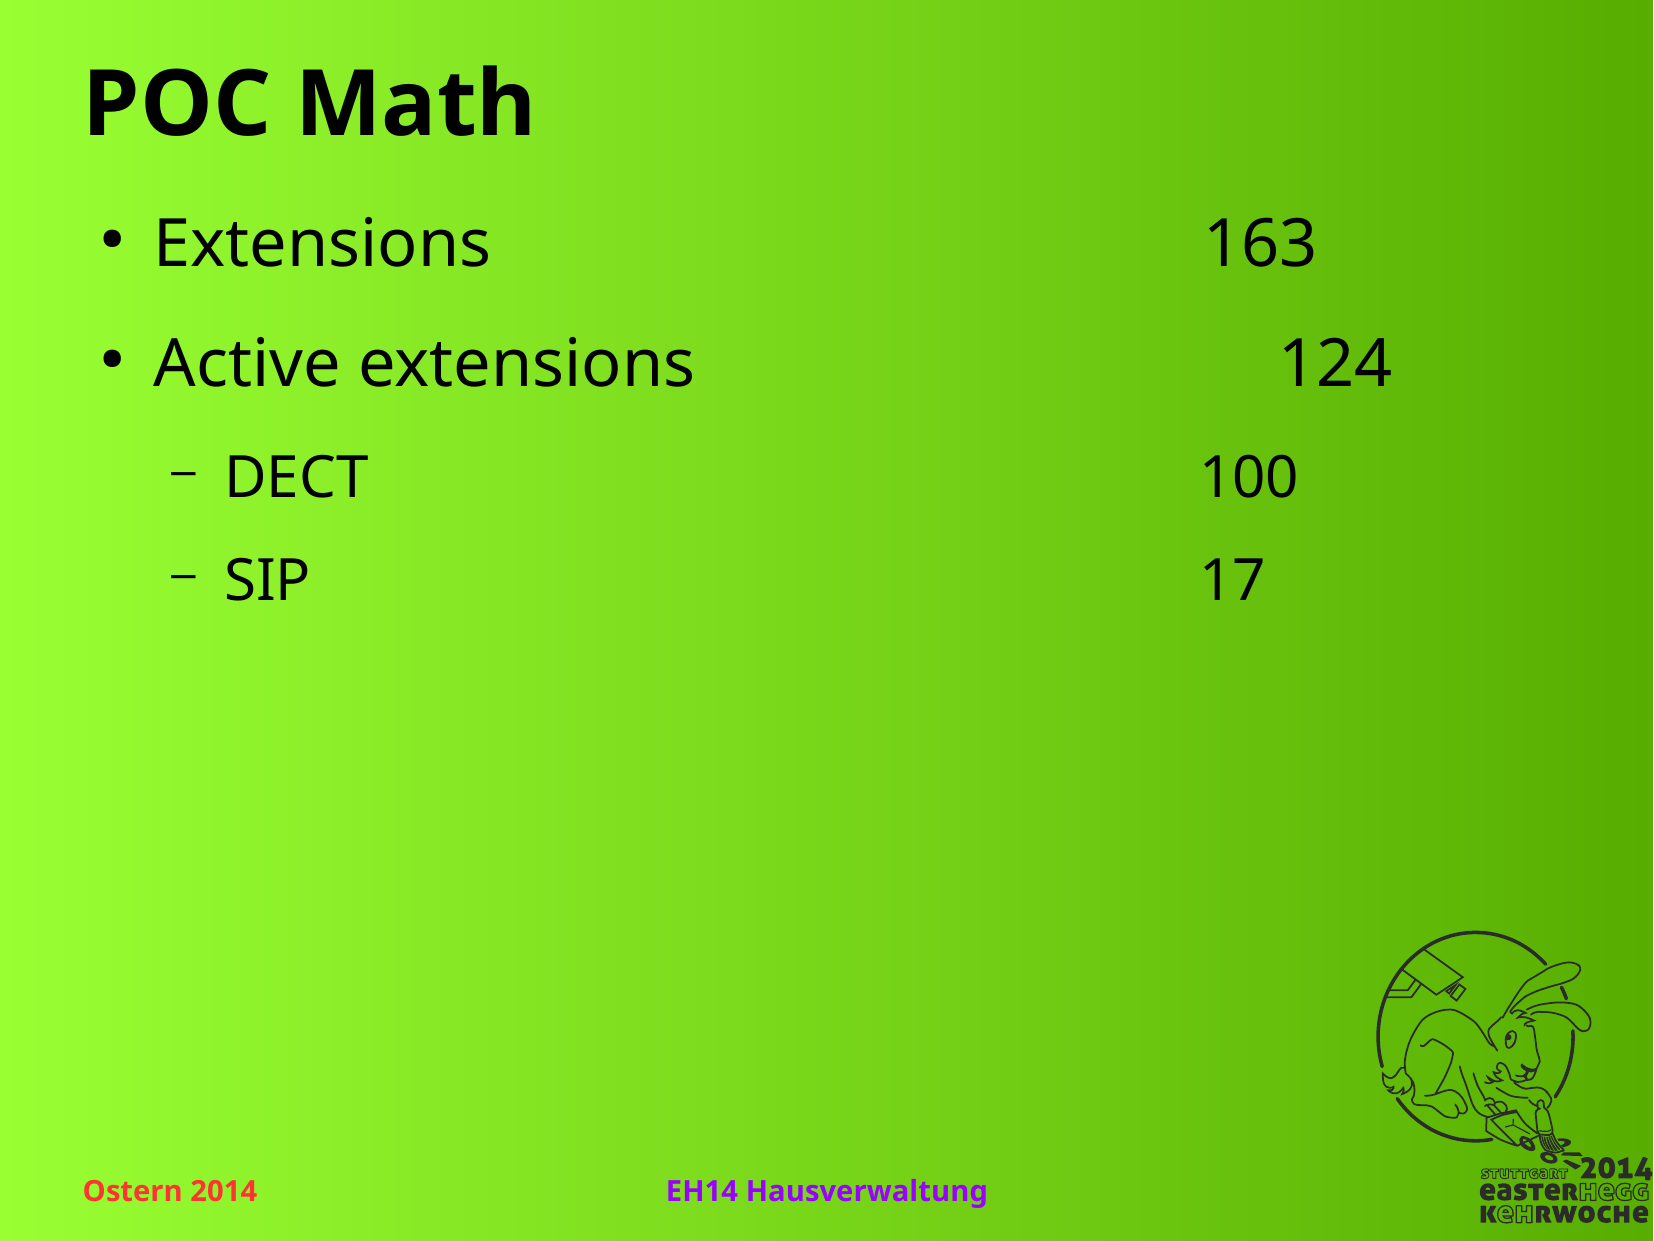

# POC Math
Extensions										163
Active extensions								124
DECT												100
SIP												17